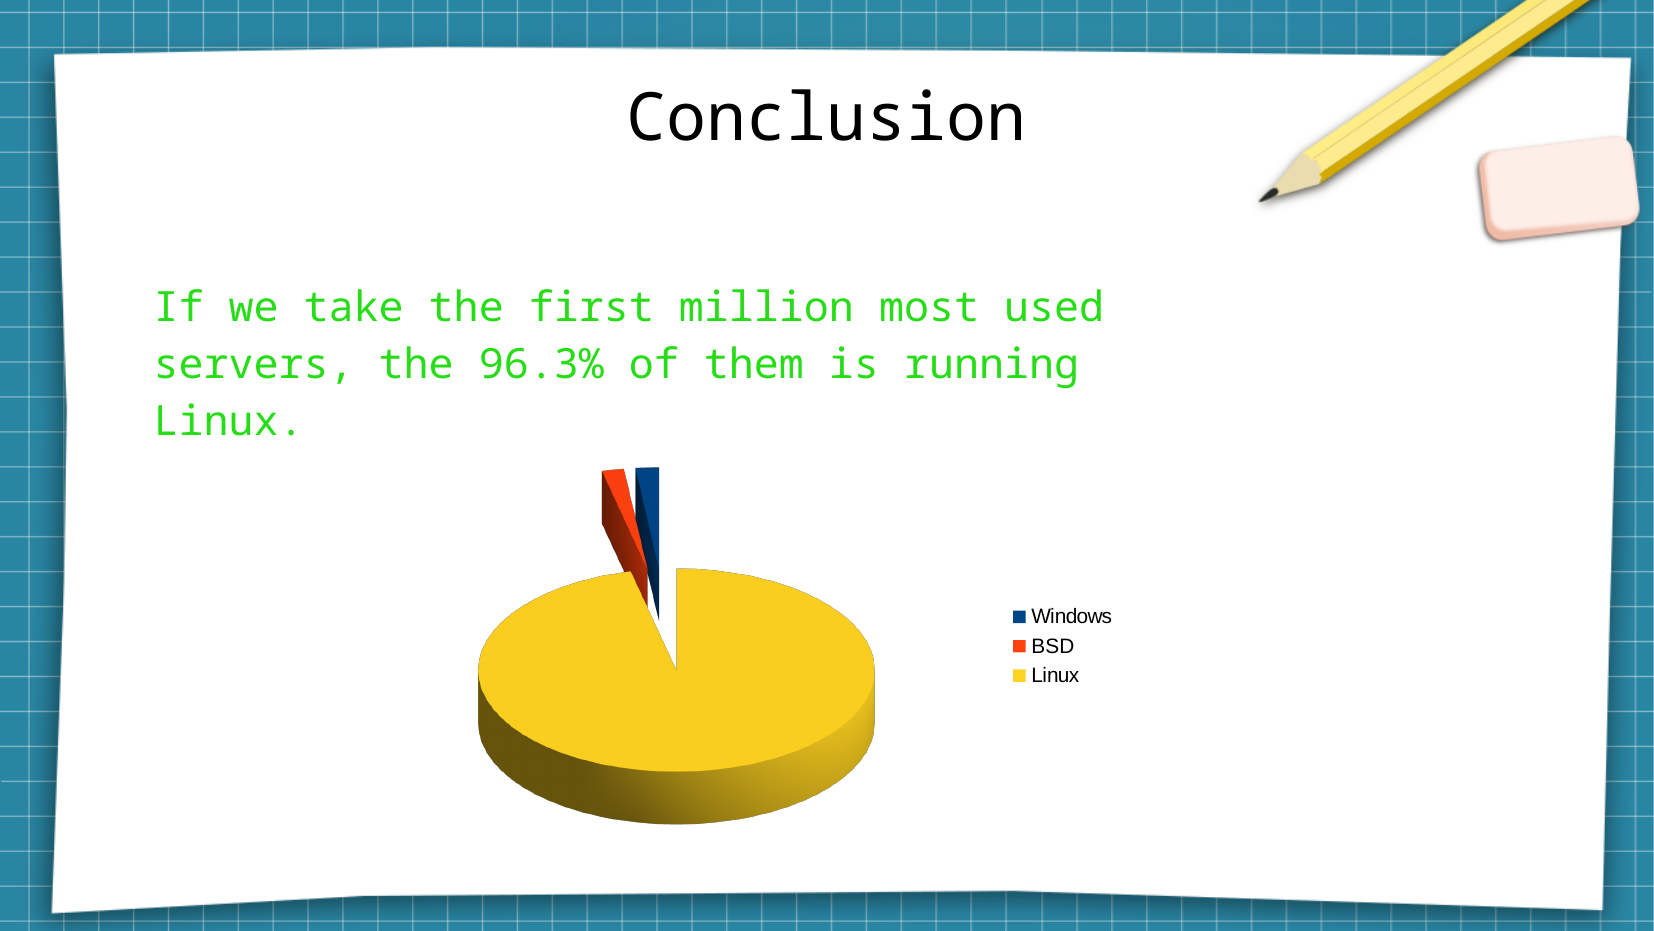

# Conclusion
If we take the first million most used servers, the 96.3% of them is running Linux.
[unsupported chart]